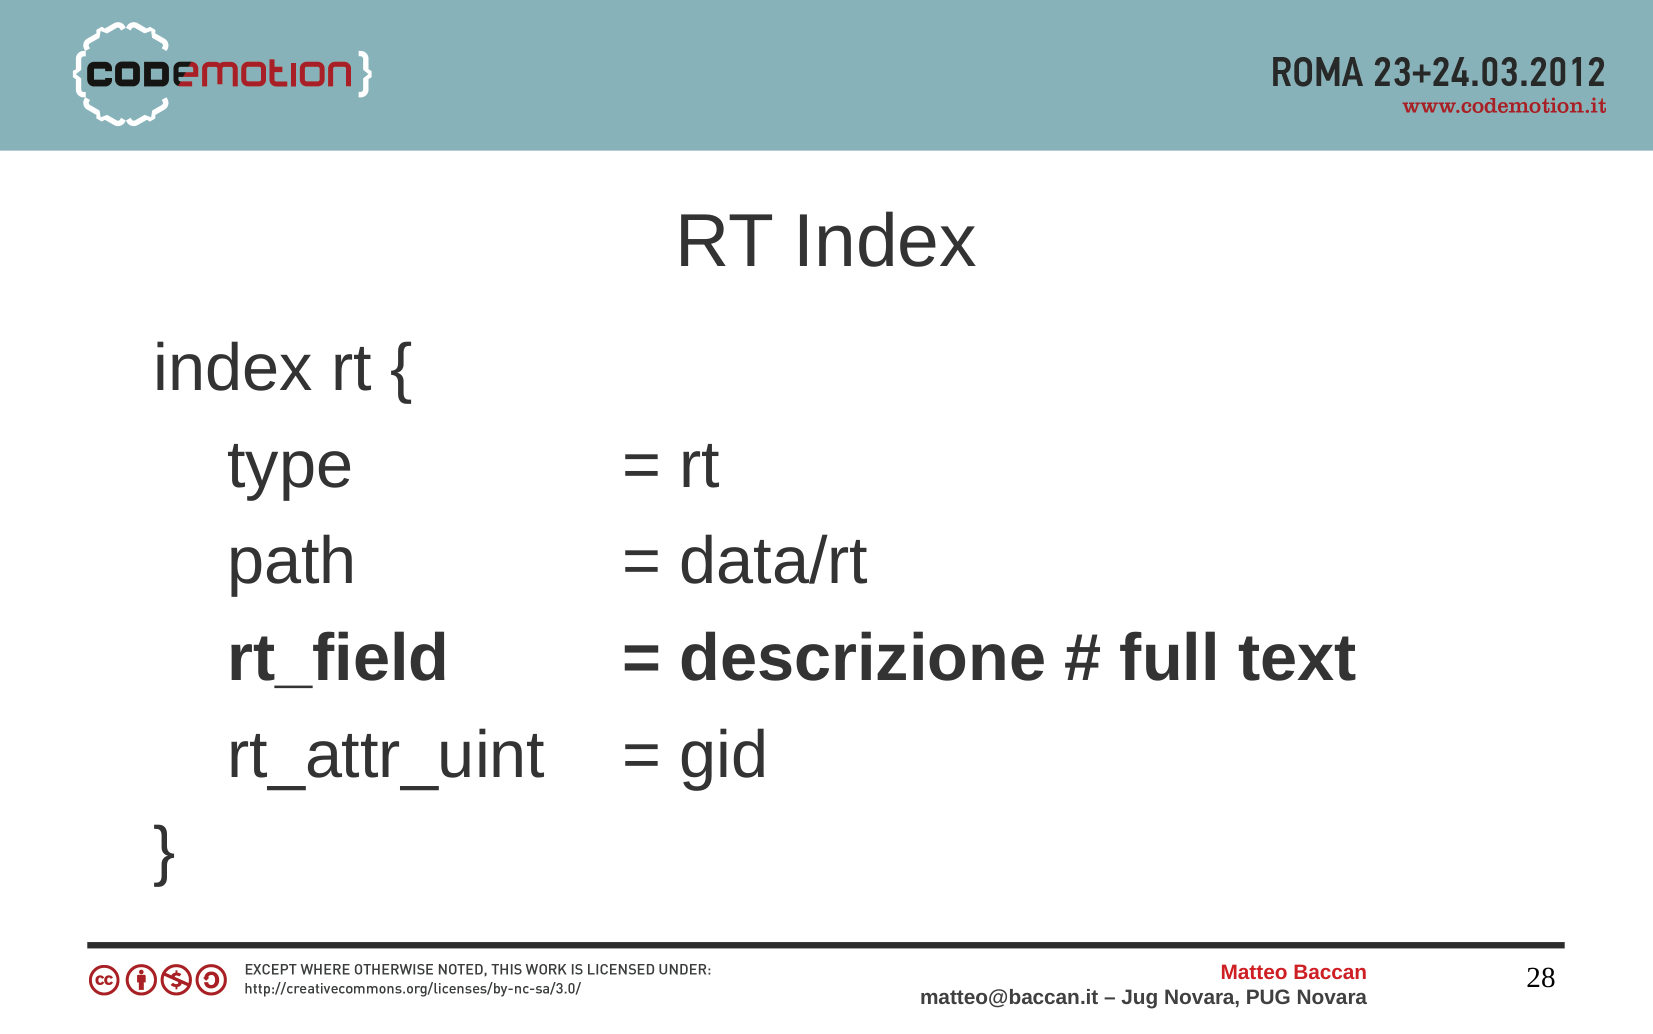

# RT Index
index rt {
 type 	= rt
 path 	= data/rt
 rt_field 	= descrizione # full text
 rt_attr_uint 	= gid
}
28